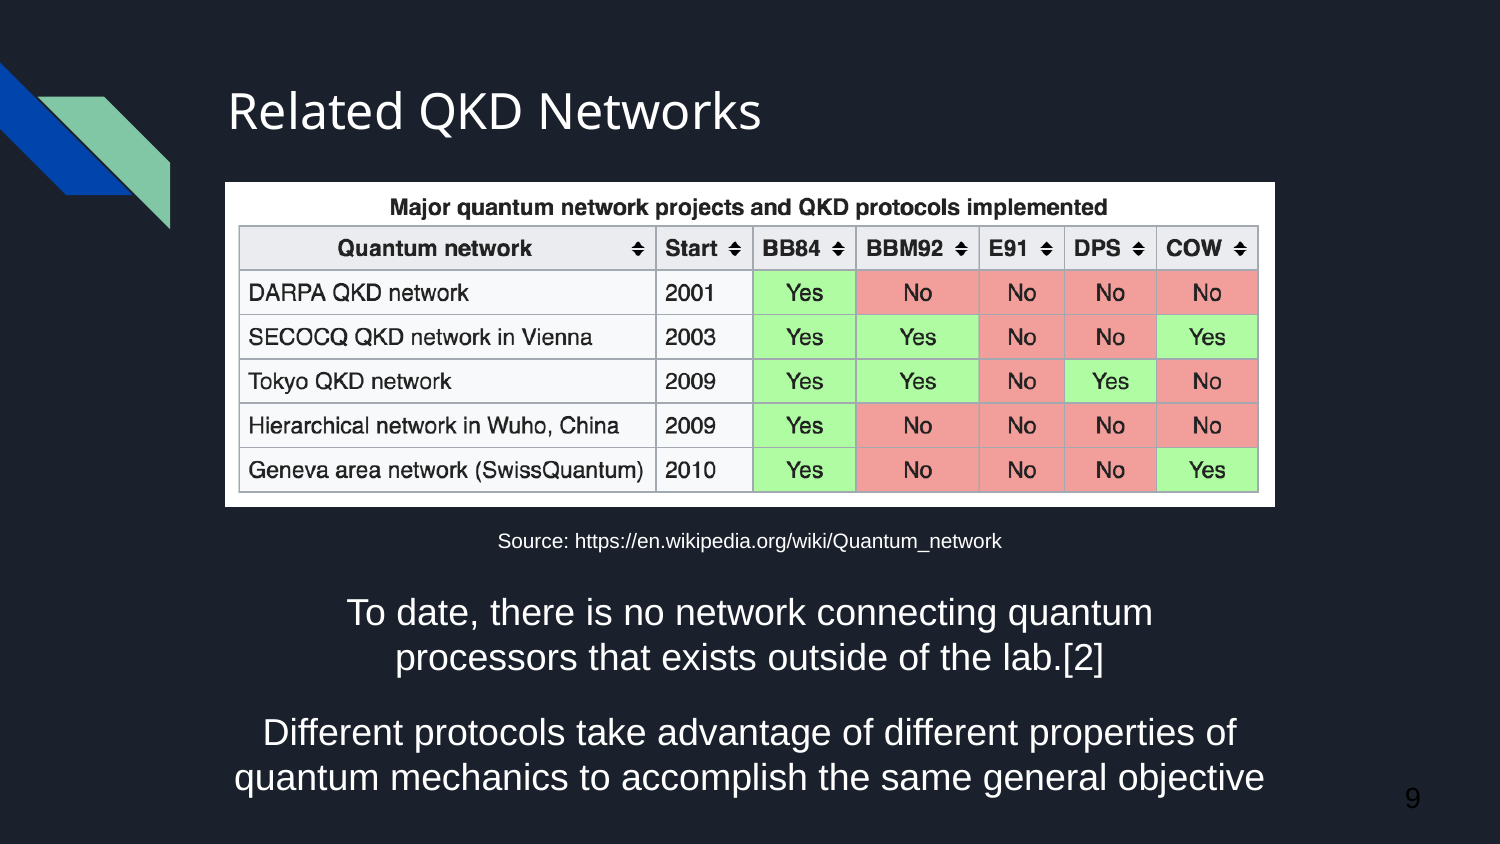

# Related QKD Networks
Source: https://en.wikipedia.org/wiki/Quantum_network
To date, there is no network connecting quantum processors that exists outside of the lab.[2]
Different protocols take advantage of different properties of quantum mechanics to accomplish the same general objective